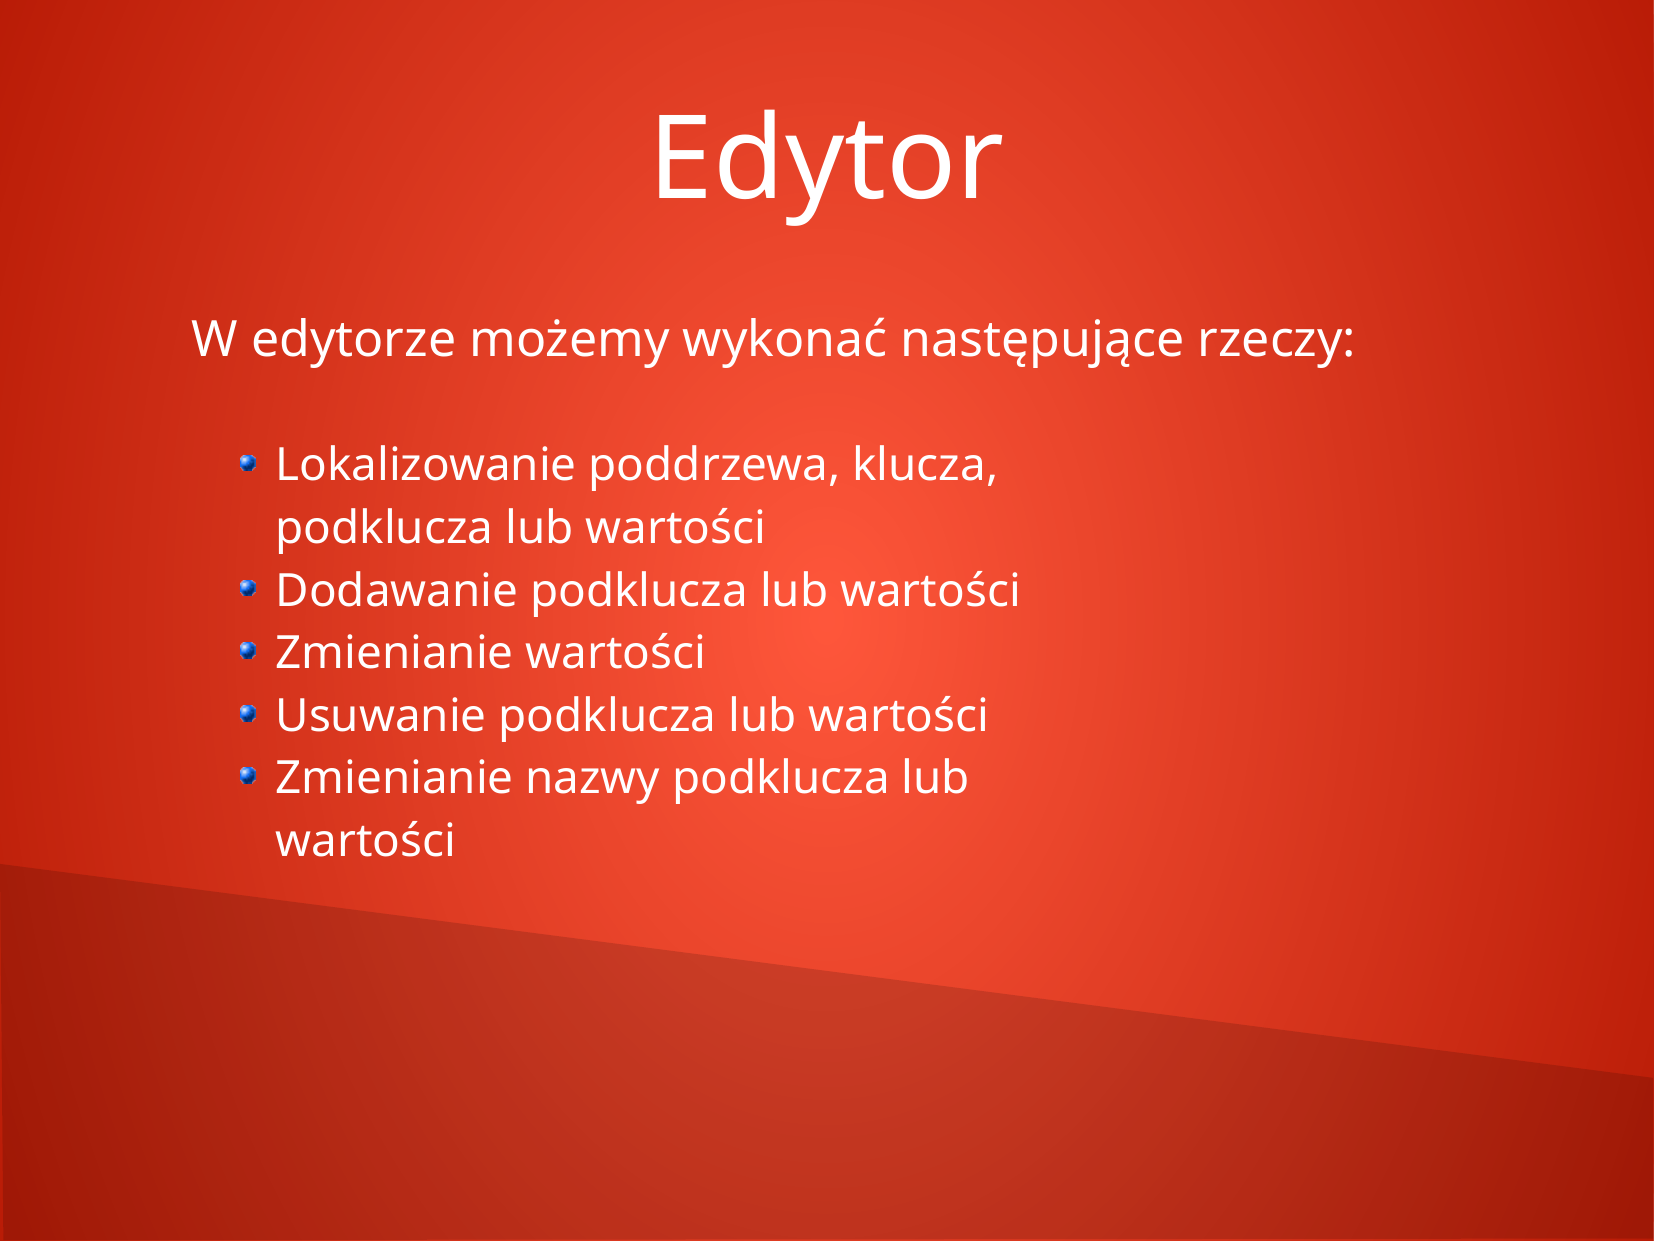

# Edytor
W edytorze możemy wykonać następujące rzeczy:
Lokalizowanie poddrzewa, klucza, podklucza lub wartości
Dodawanie podklucza lub wartości
Zmienianie wartości
Usuwanie podklucza lub wartości
Zmienianie nazwy podklucza lub wartości